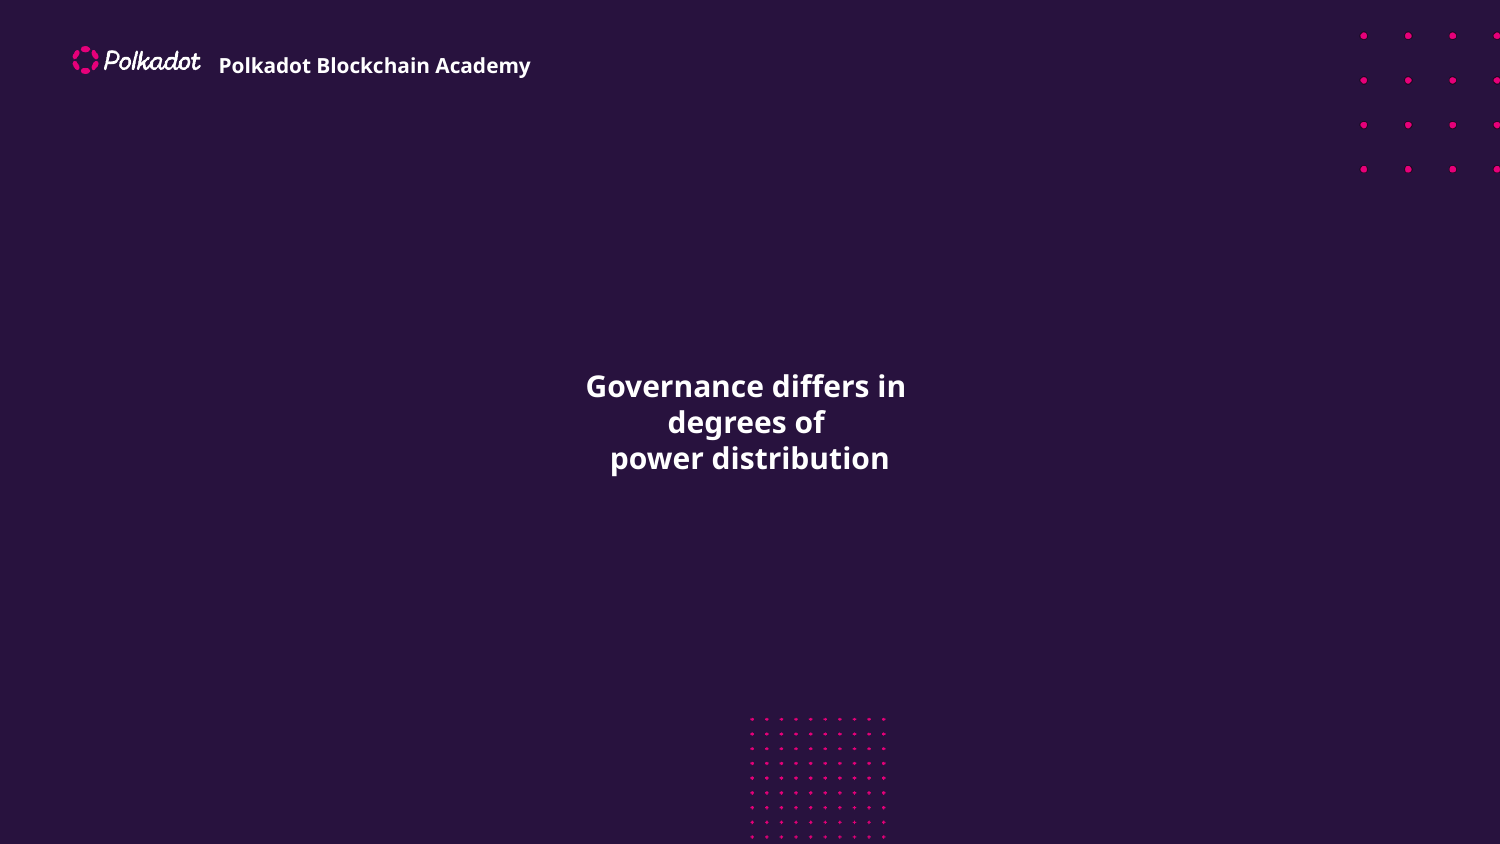

# Governance differs in degrees of power distribution